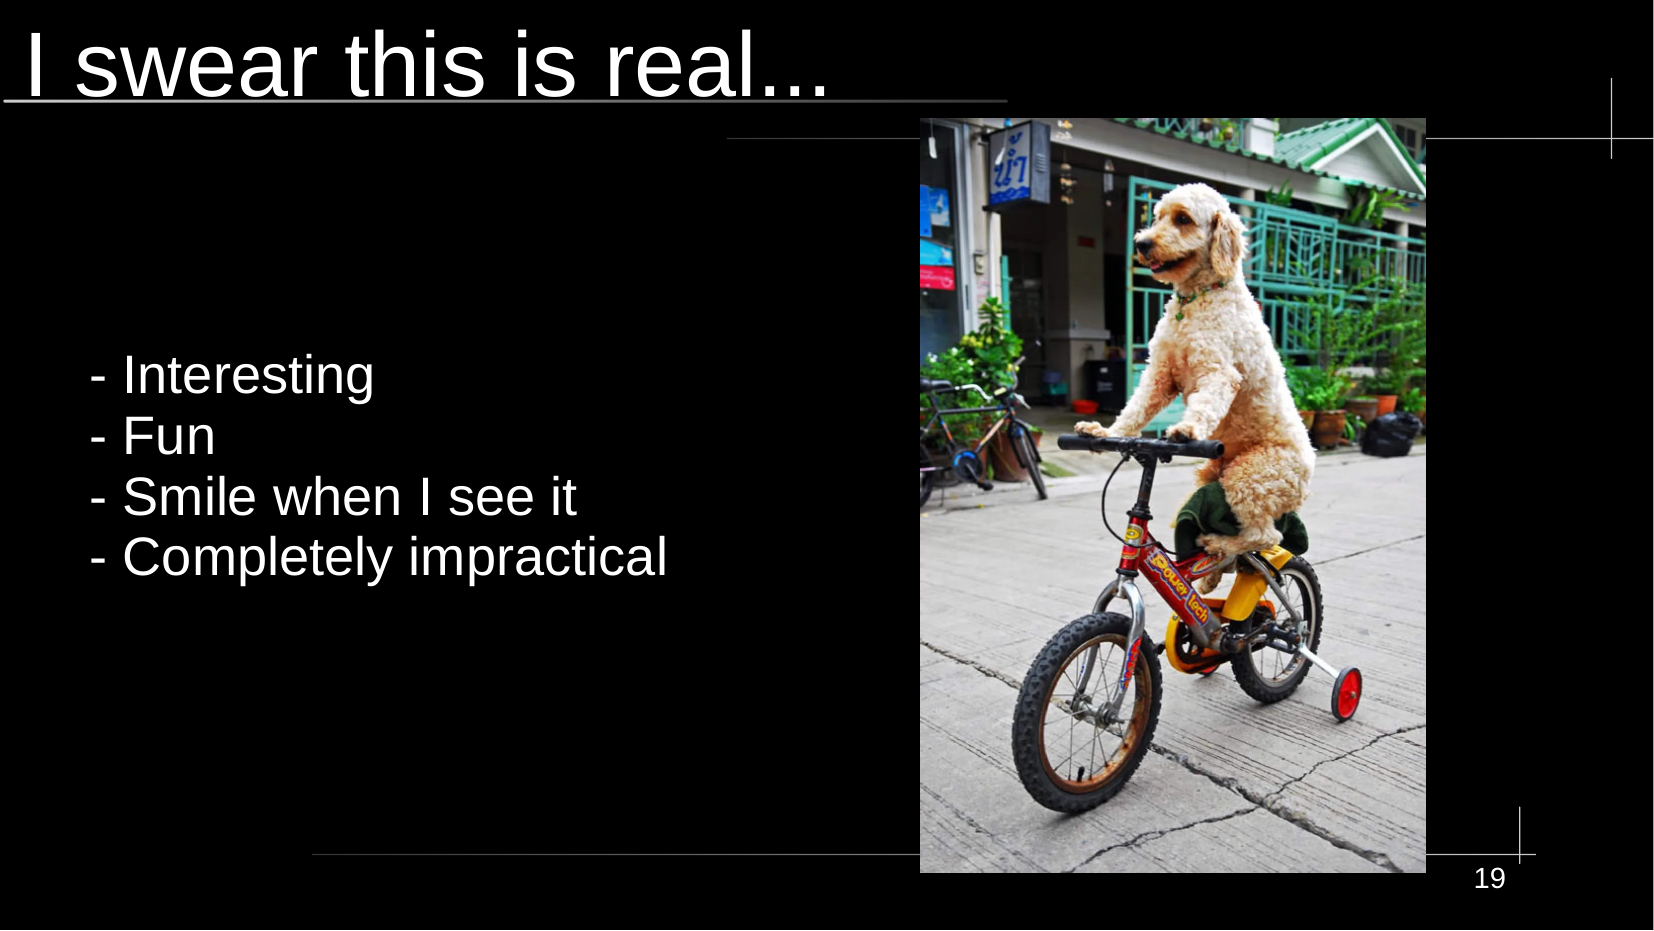

# I swear this is real...
- Interesting
- Fun
- Smile when I see it
- Completely impractical
19